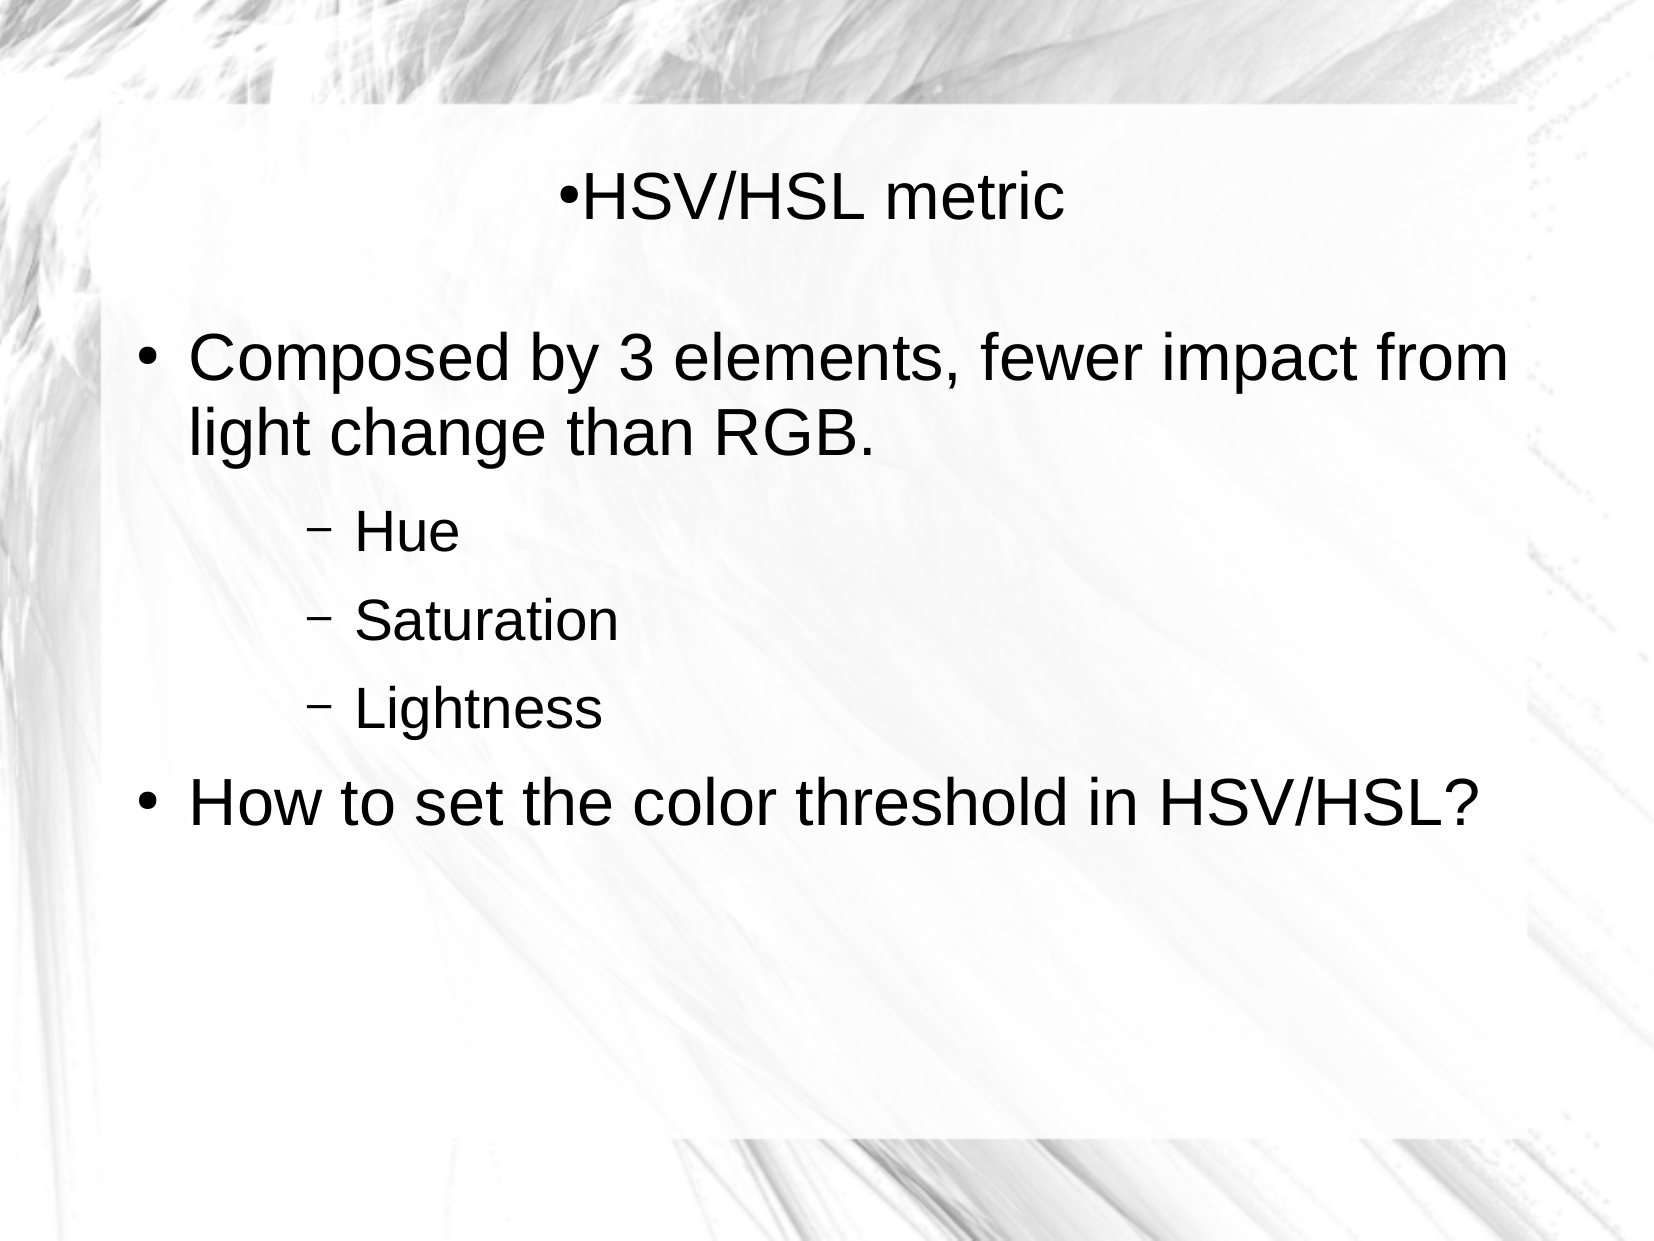

# HSV/HSL metric
Composed by 3 elements, fewer impact from light change than RGB.
Hue
Saturation
Lightness
How to set the color threshold in HSV/HSL?